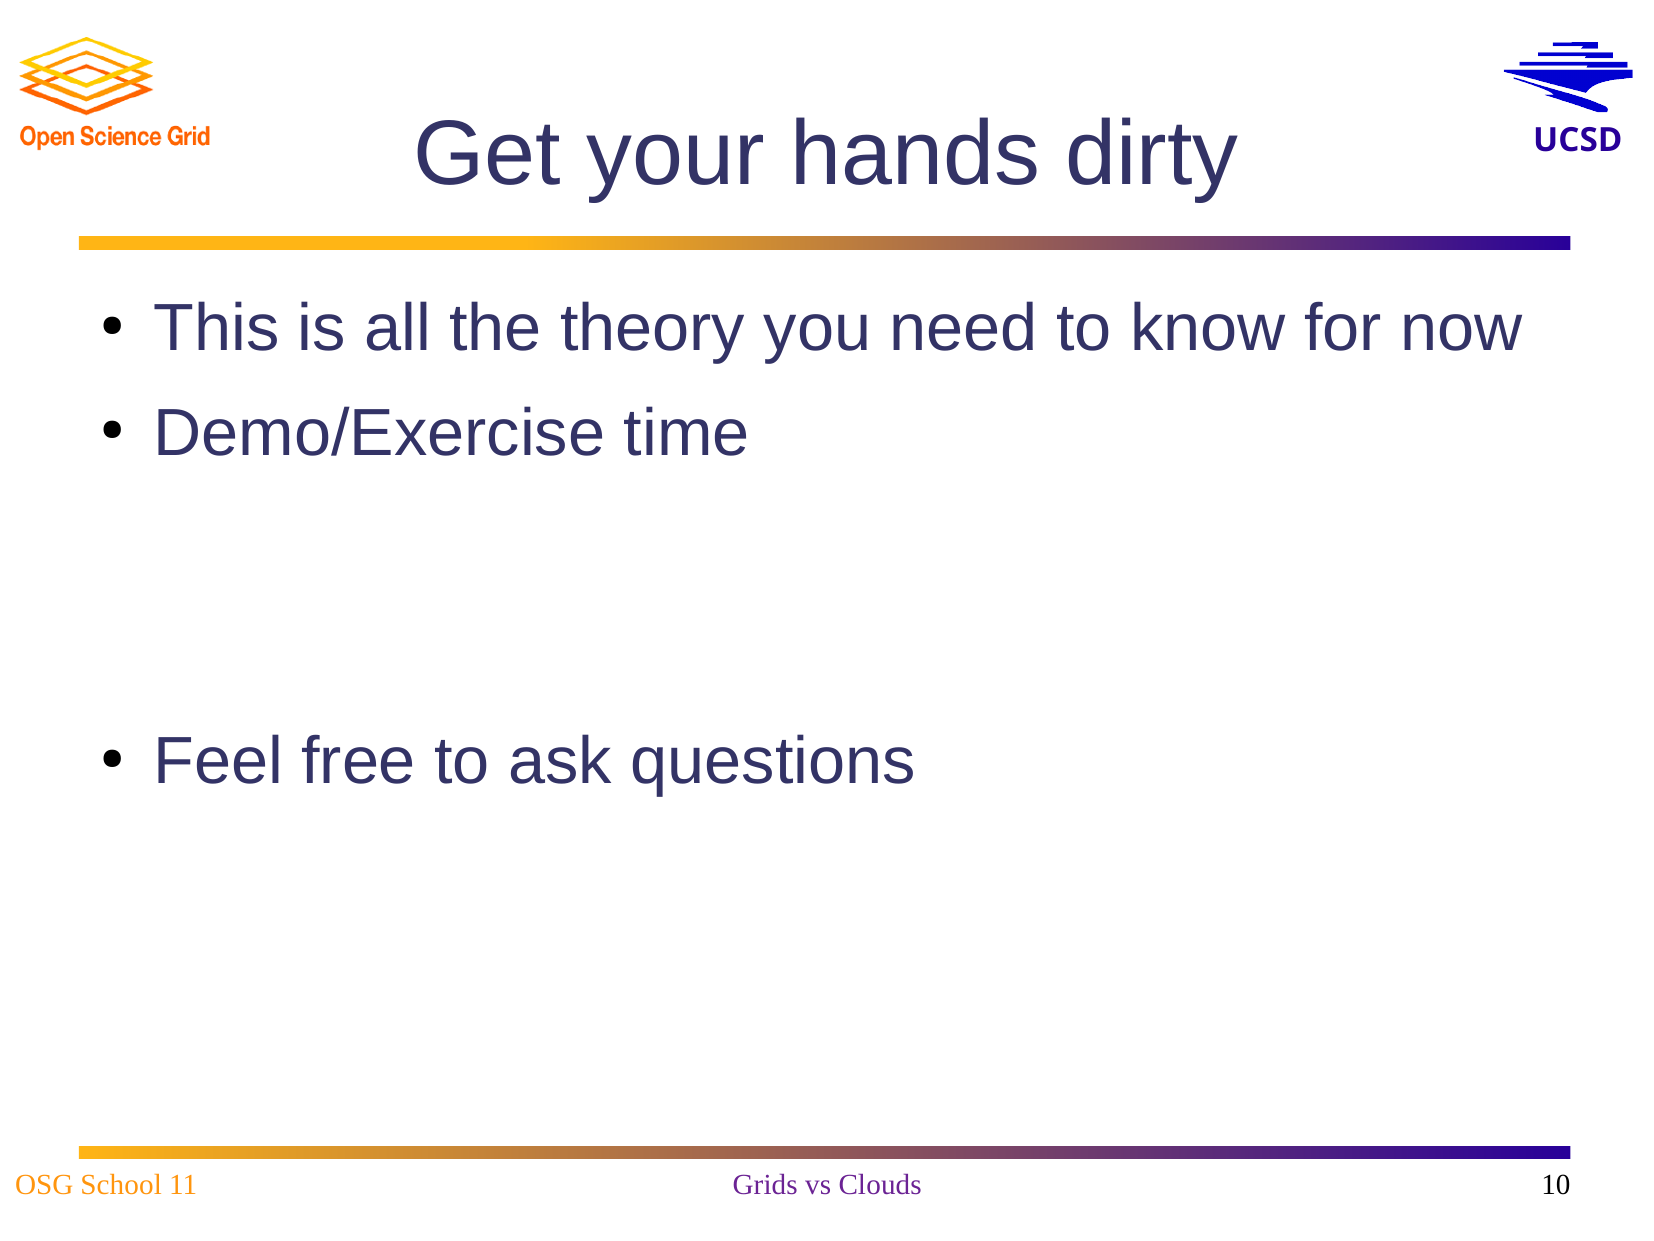

# Get your hands dirty
This is all the theory you need to know for now
Demo/Exercise time
Feel free to ask questions
OSG School 11
Grids vs Clouds
10